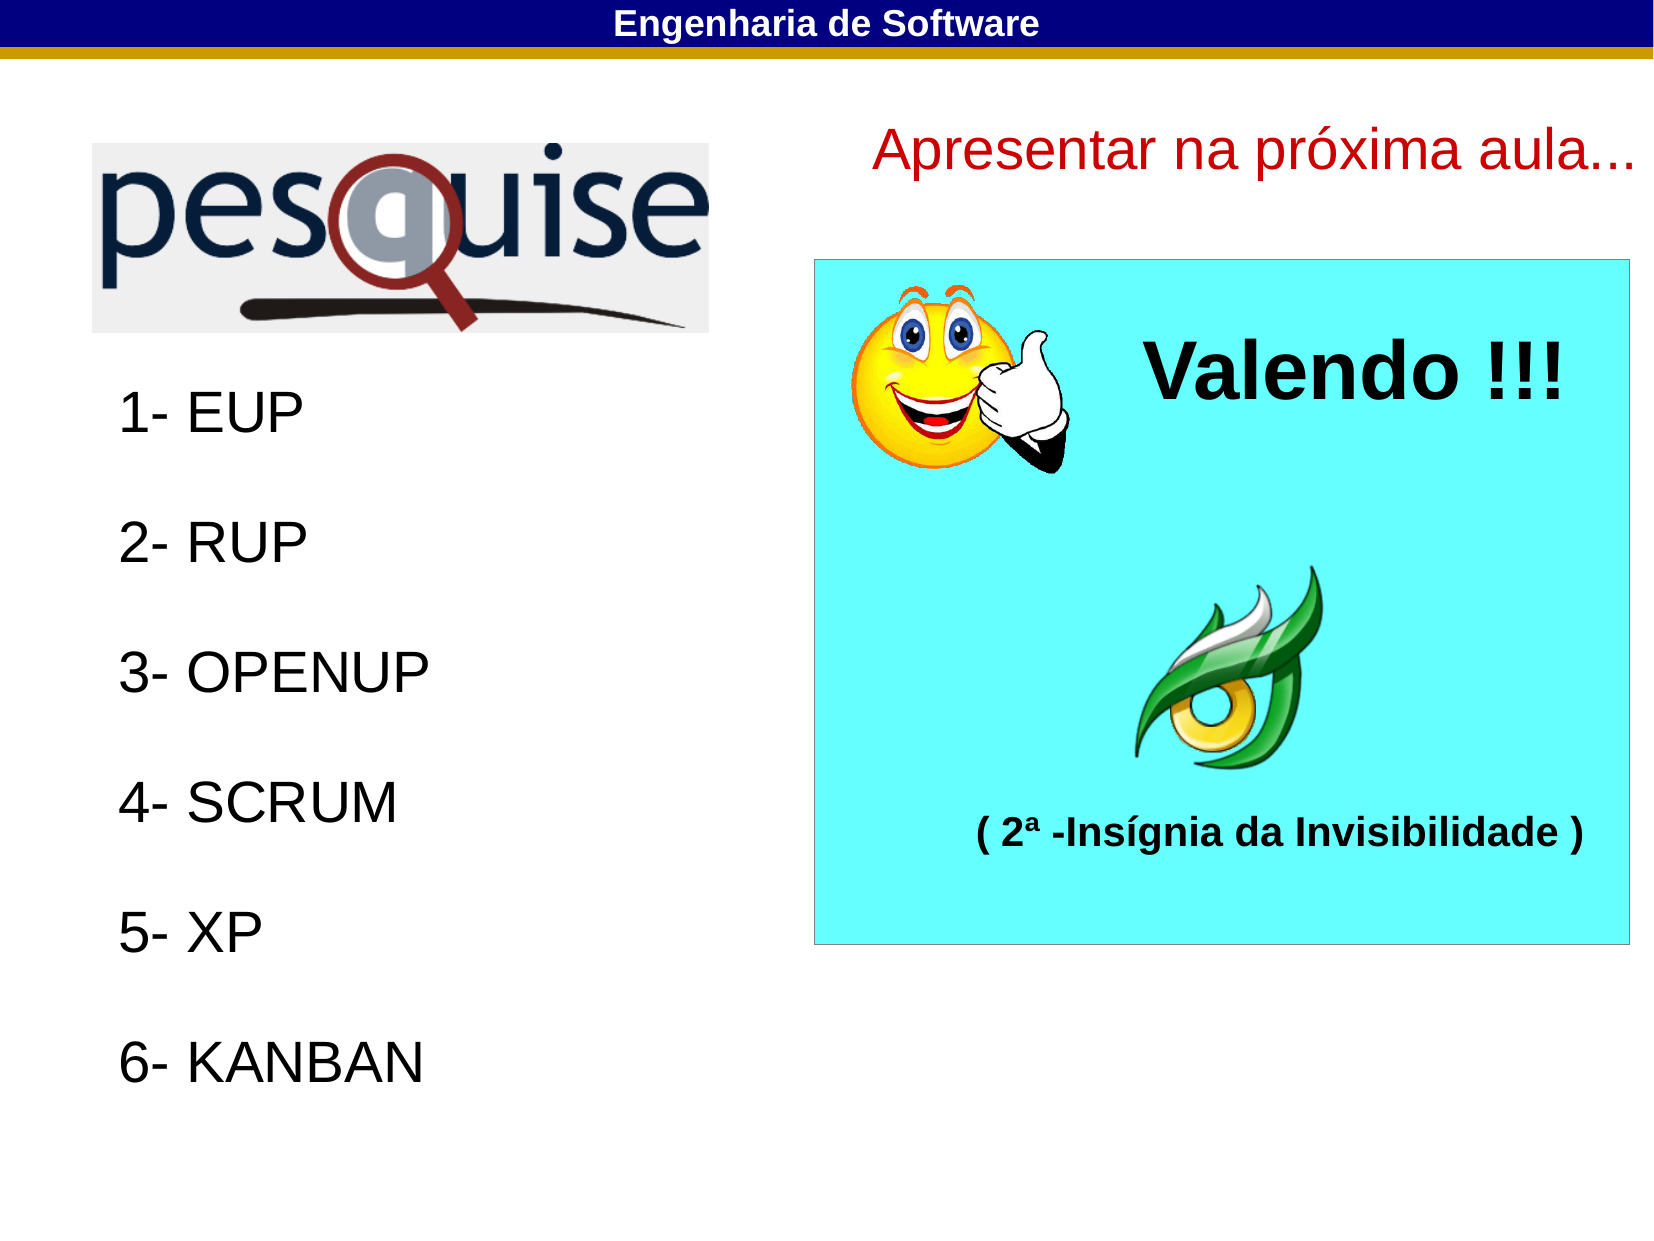

Engenharia de Software
Apresentar na próxima aula...
Valendo !!!
1- EUP
2- RUP
3- OPENUP
4- SCRUM
5- XP
6- KANBAN
 ( 2ª -Insígnia da Invisibilidade )